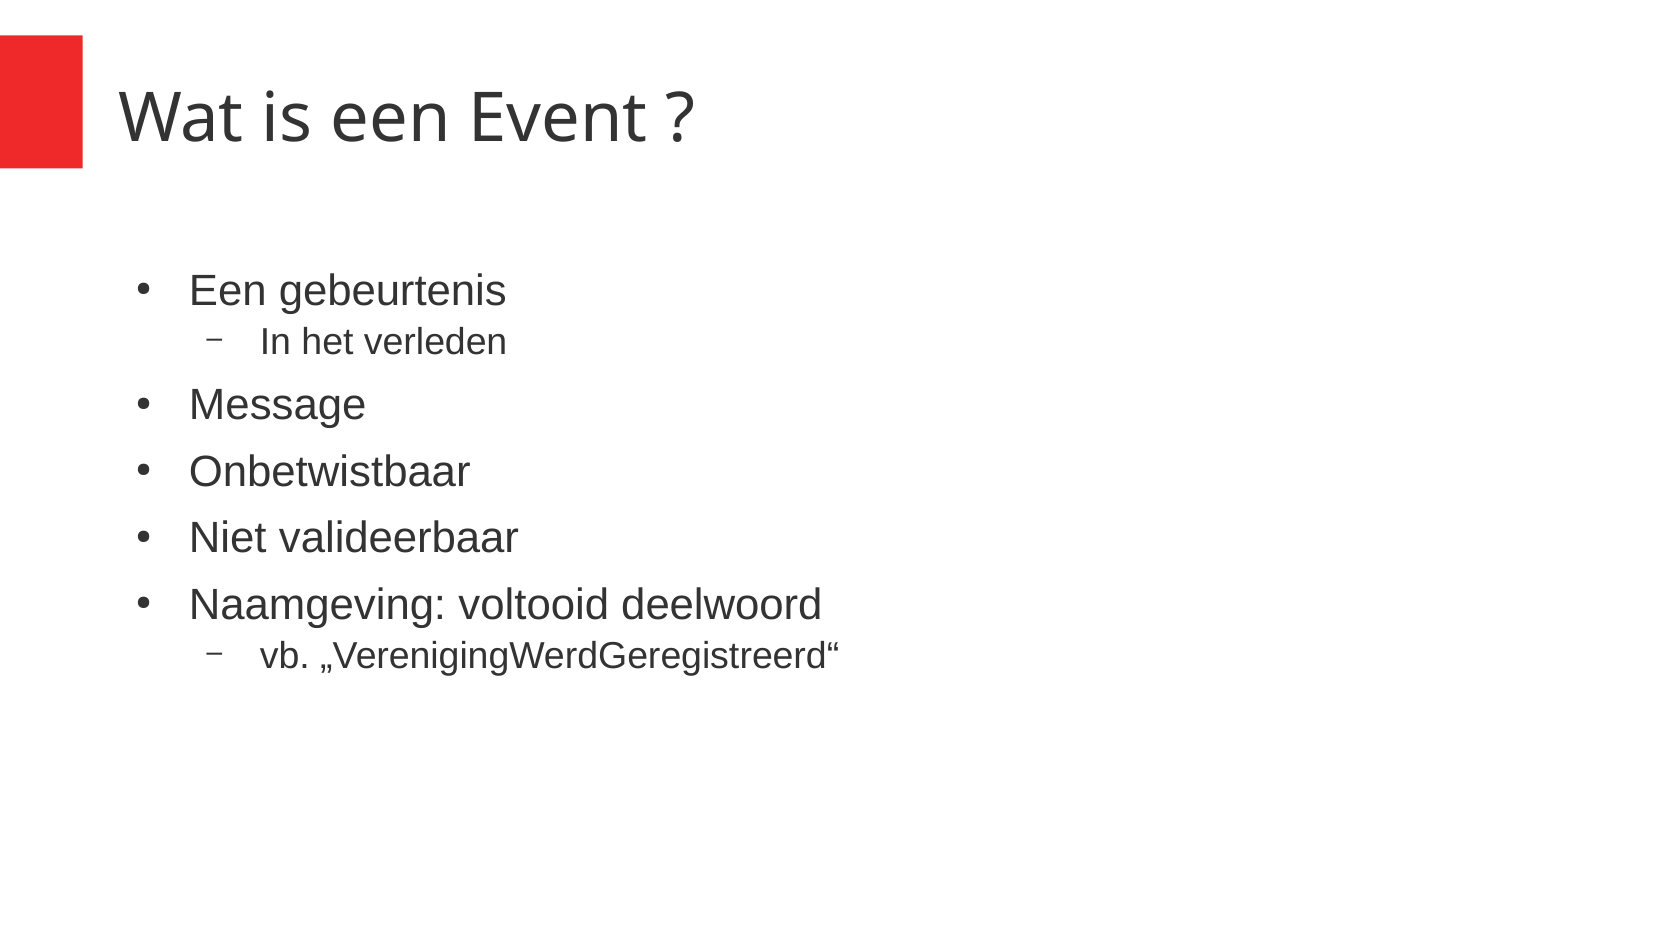

# Wat is een Event ?
Een gebeurtenis
In het verleden
Message
Onbetwistbaar
Niet valideerbaar
Naamgeving: voltooid deelwoord
vb. „VerenigingWerdGeregistreerd“